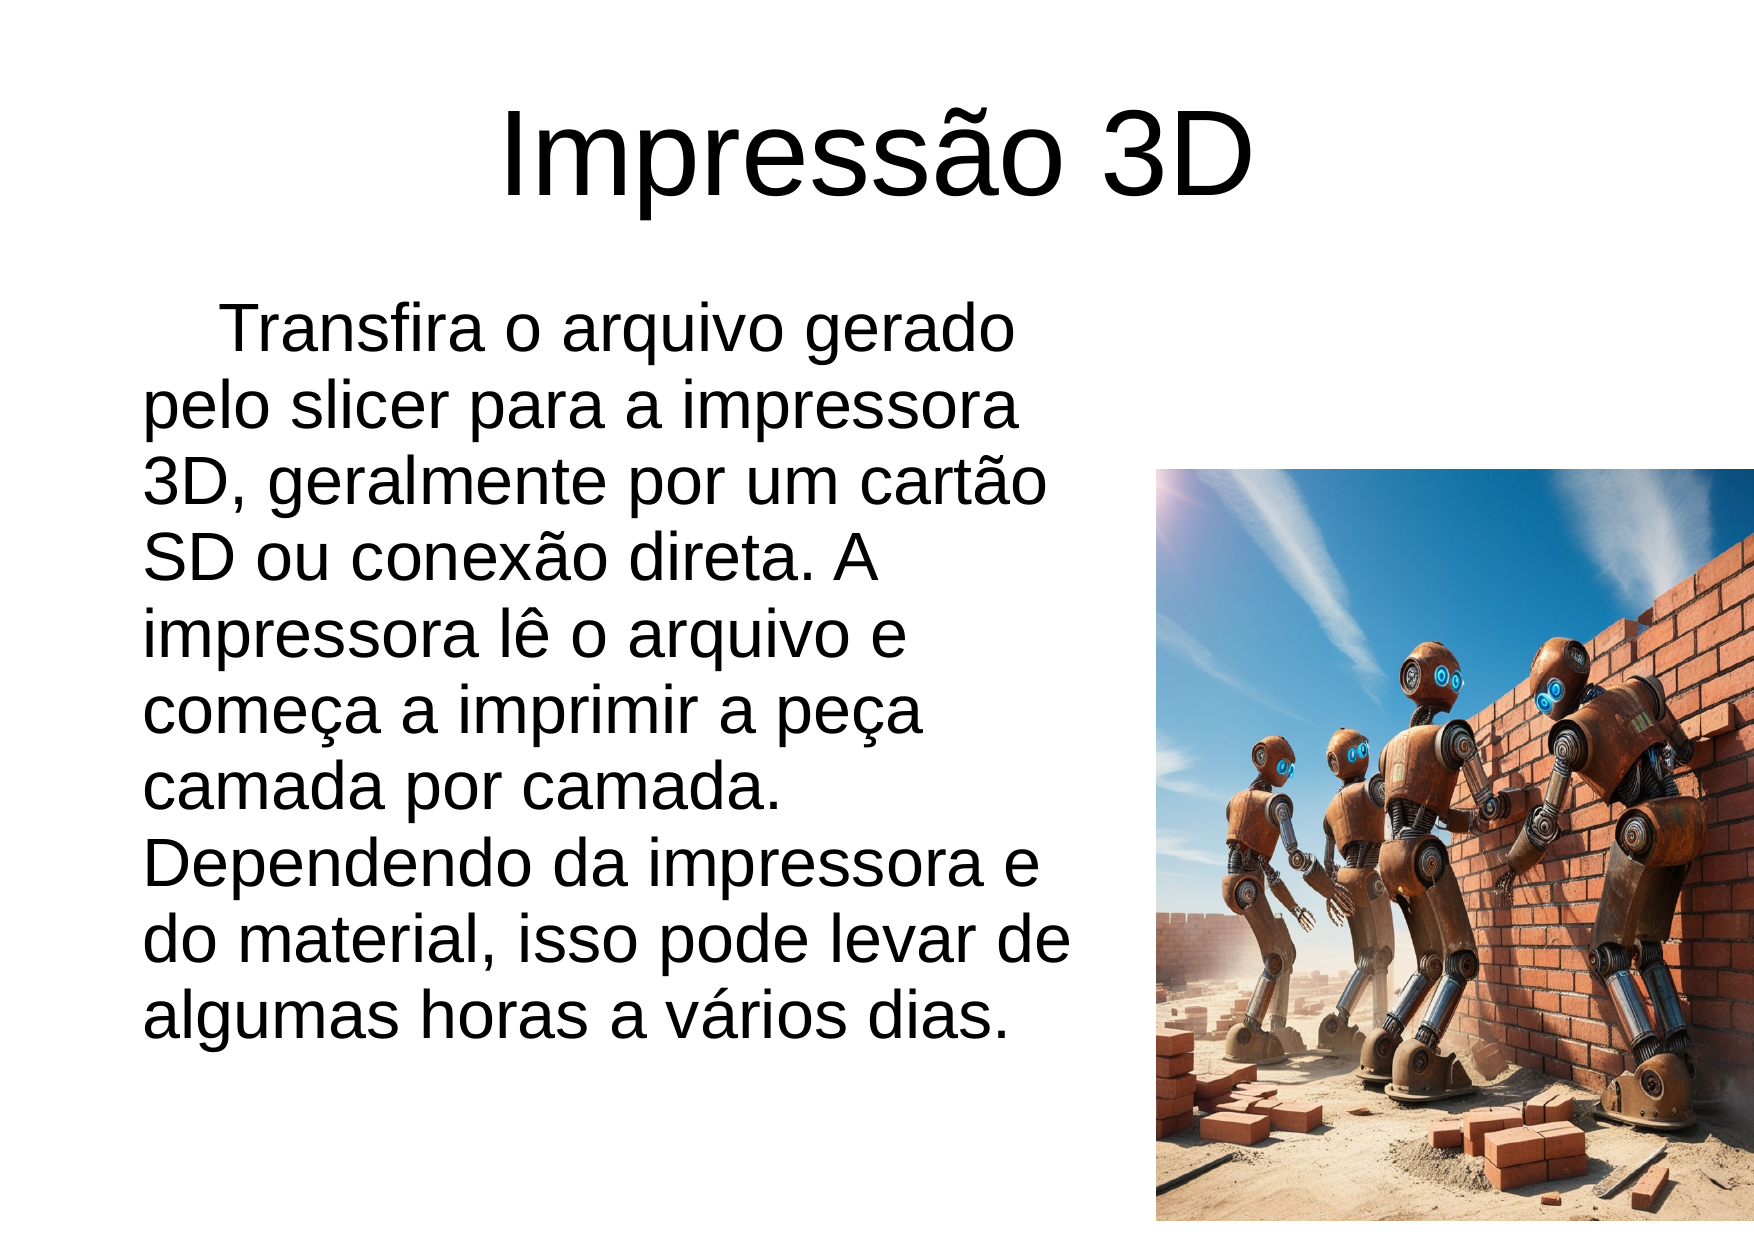

# Impressão 3D
 Transfira o arquivo gerado pelo slicer para a impressora 3D, geralmente por um cartão SD ou conexão direta. A impressora lê o arquivo e começa a imprimir a peça camada por camada. Dependendo da impressora e do material, isso pode levar de algumas horas a vários dias.